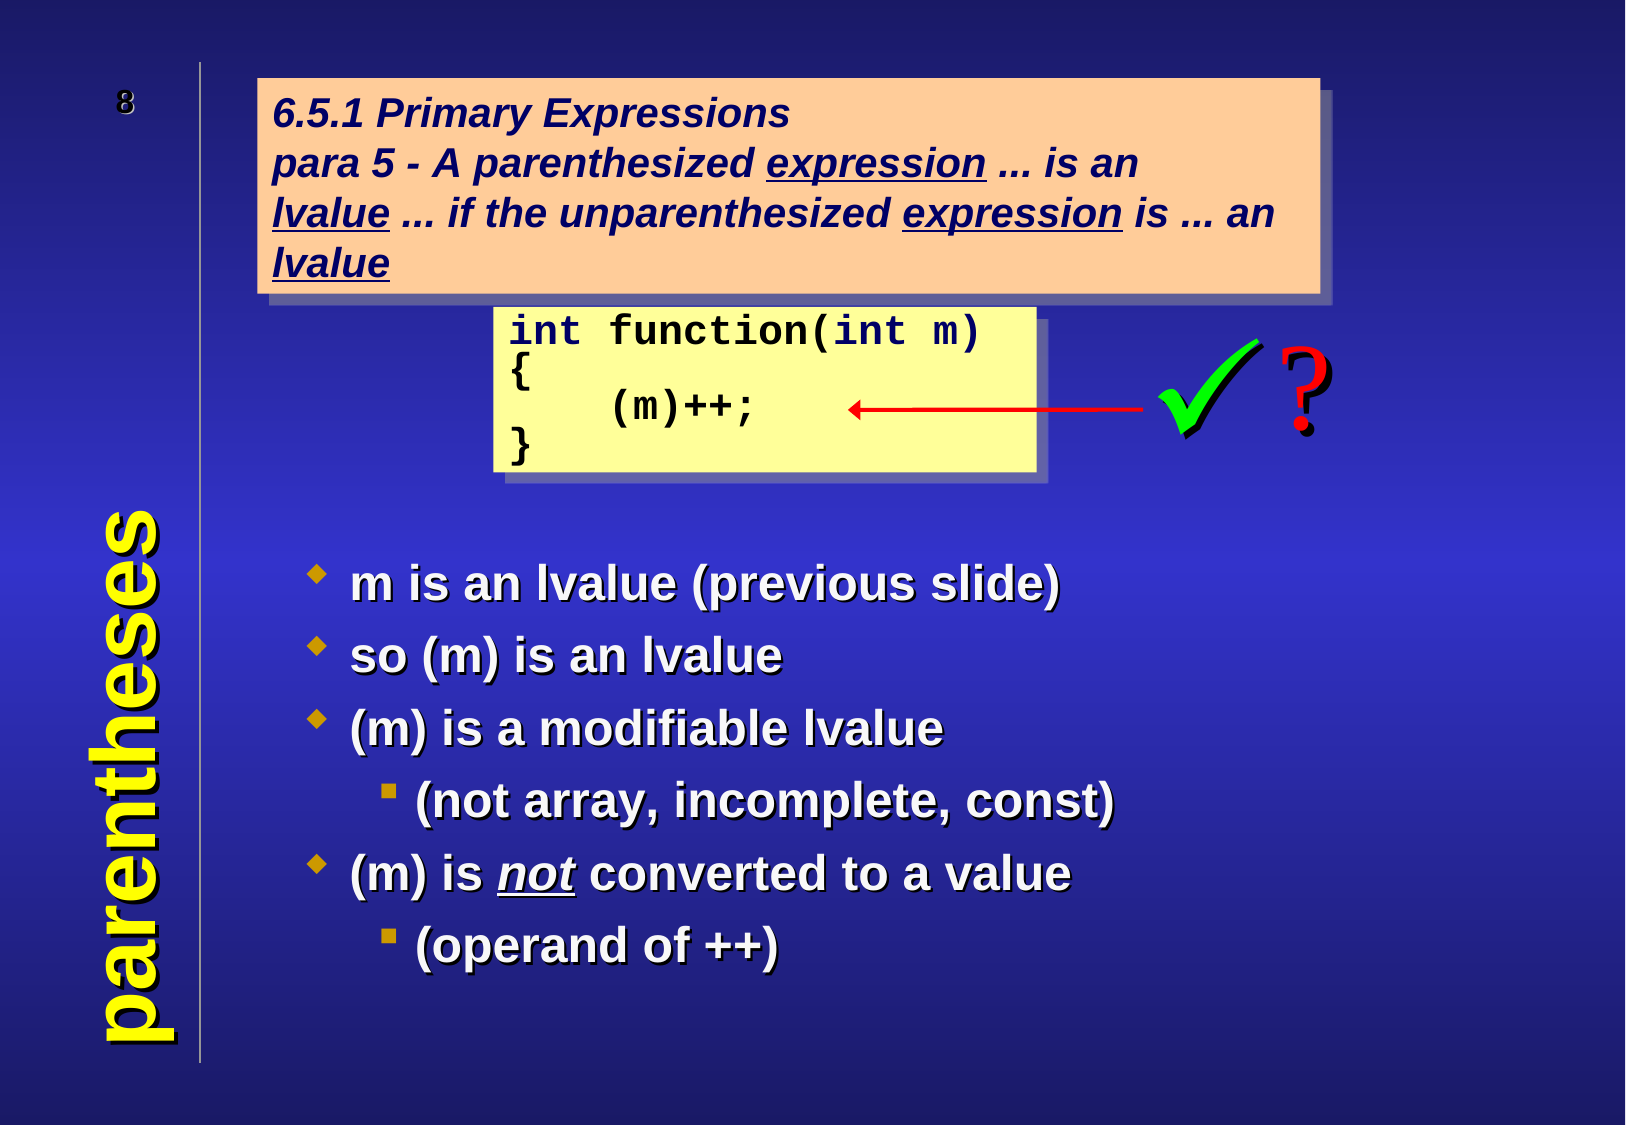

8
m is an lvalue (previous slide)
so (m) is an lvalue
(m) is a modifiable lvalue
(not array, incomplete, const)
(m) is not converted to a value
(operand of ++)
6.5.1 Primary Expressions
para 5 - A parenthesized expression ... is an lvalue ... if the unparenthesized expression is ... an lvalue

?
int function(int m)
{
 (m)++;
}
# parentheses